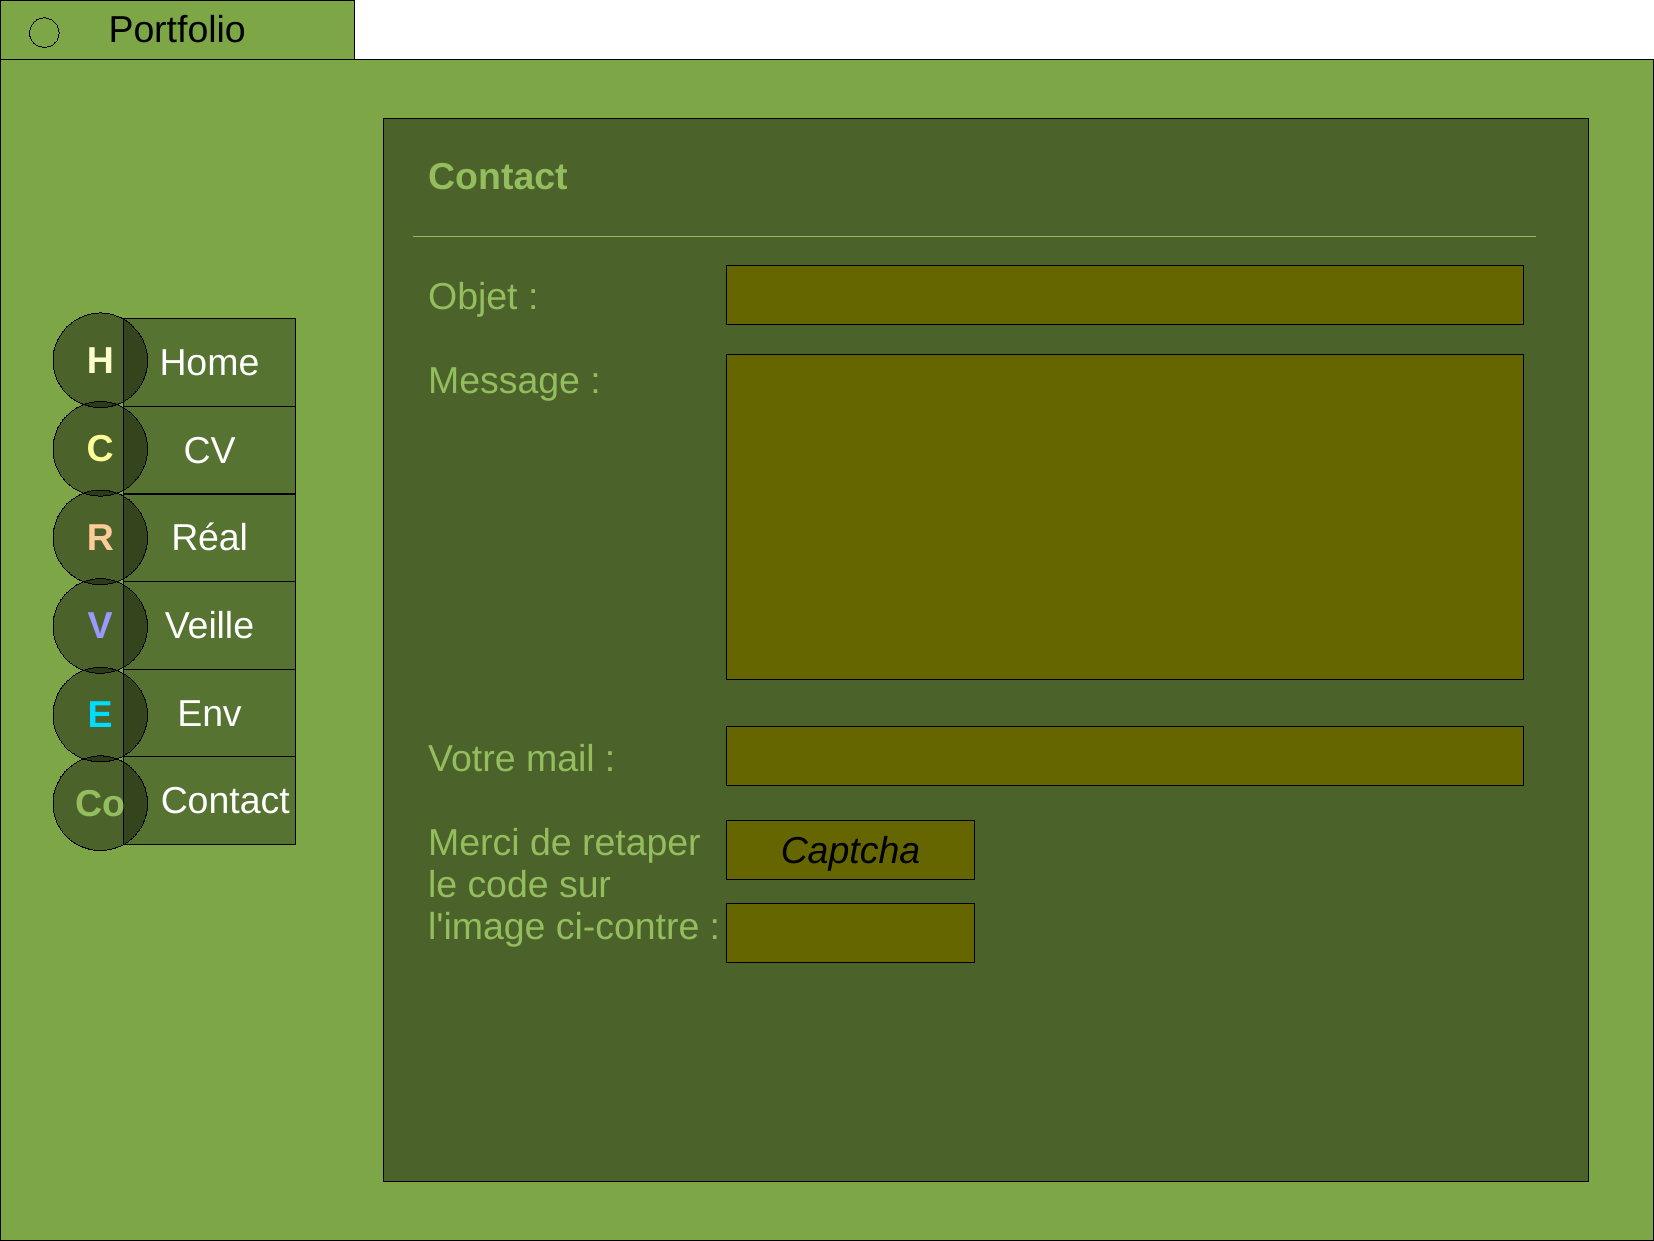

Portfolio
Contact
Objet :
Message :
Votre mail :
Merci de retaper le code sur l'image ci-contre :
H
Home
C
CV
R
Réal
V
Veille
E
Env
Co
 Contact
Captcha